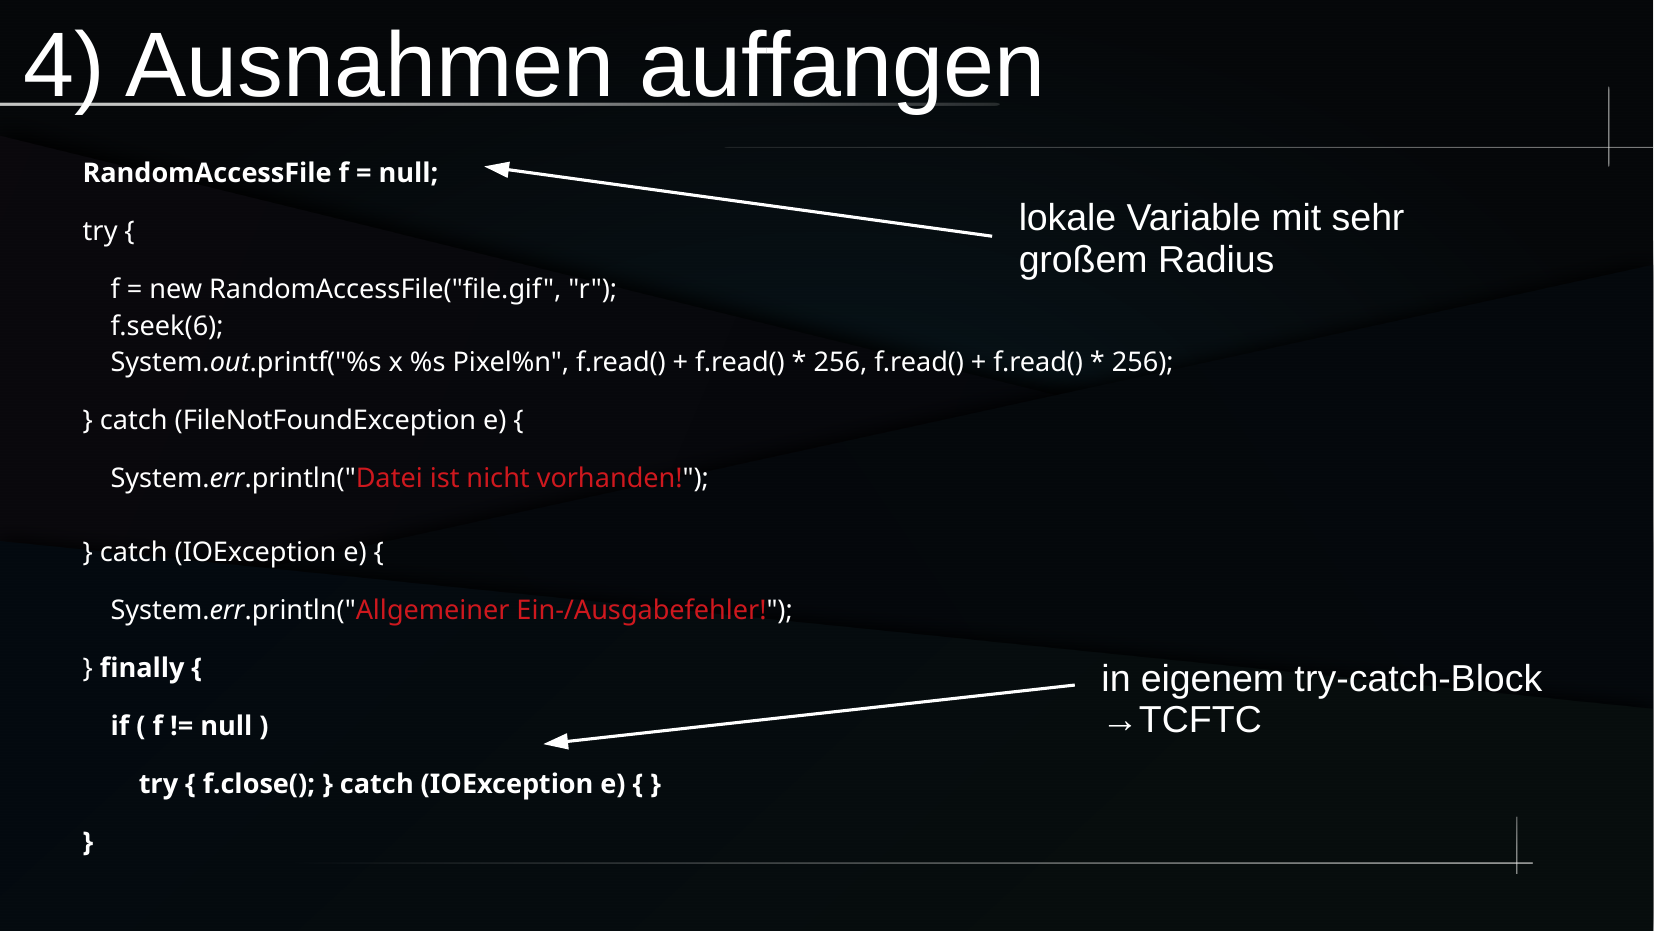

4) Ausnahmen auffangen
# RandomAccessFile f = null;
try {
 f = new RandomAccessFile("file.gif", "r");
 f.seek(6);
 System.out.printf("%s x %s Pixel%n", f.read() + f.read() * 256, f.read() + f.read() * 256);
} catch (FileNotFoundException e) {
 System.err.println("Datei ist nicht vorhanden!");
} catch (IOException e) {
 System.err.println("Allgemeiner Ein-/Ausgabefehler!");
} finally {
 if ( f != null )
 try { f.close(); } catch (IOException e) { }
}
lokale Variable mit sehr großem Radius
in eigenem try-catch-Block →TCFTC